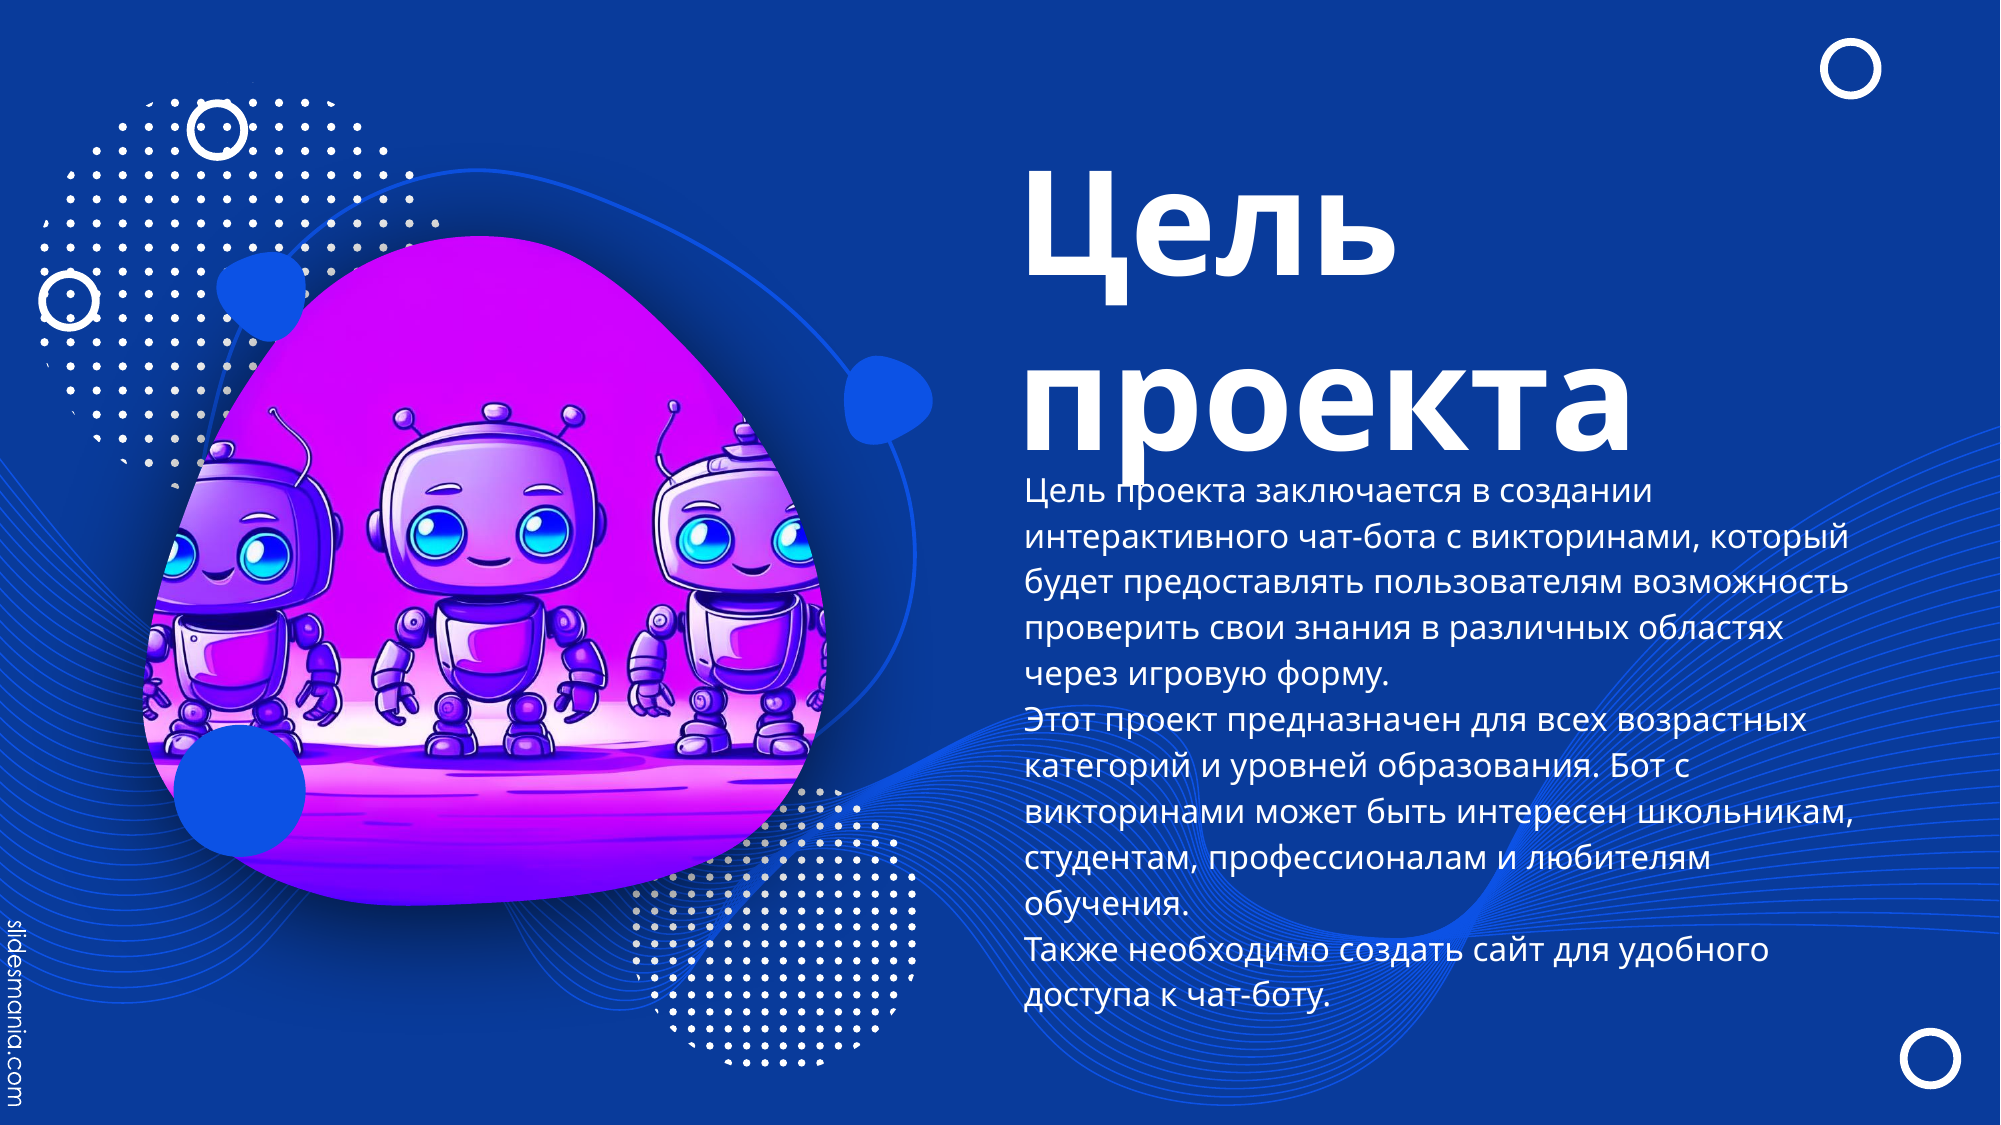

# Цель проекта
Цель проекта заключается в создании интерактивного чат-бота с викторинами, который будет предоставлять пользователям возможность проверить свои знания в различных областях через игровую форму.
Этот проект предназначен для всех возрастных категорий и уровней образования. Бот с викторинами может быть интересен школьникам, студентам, профессионалам и любителям обучения.
Также необходимо создать сайт для удобного доступа к чат-боту.